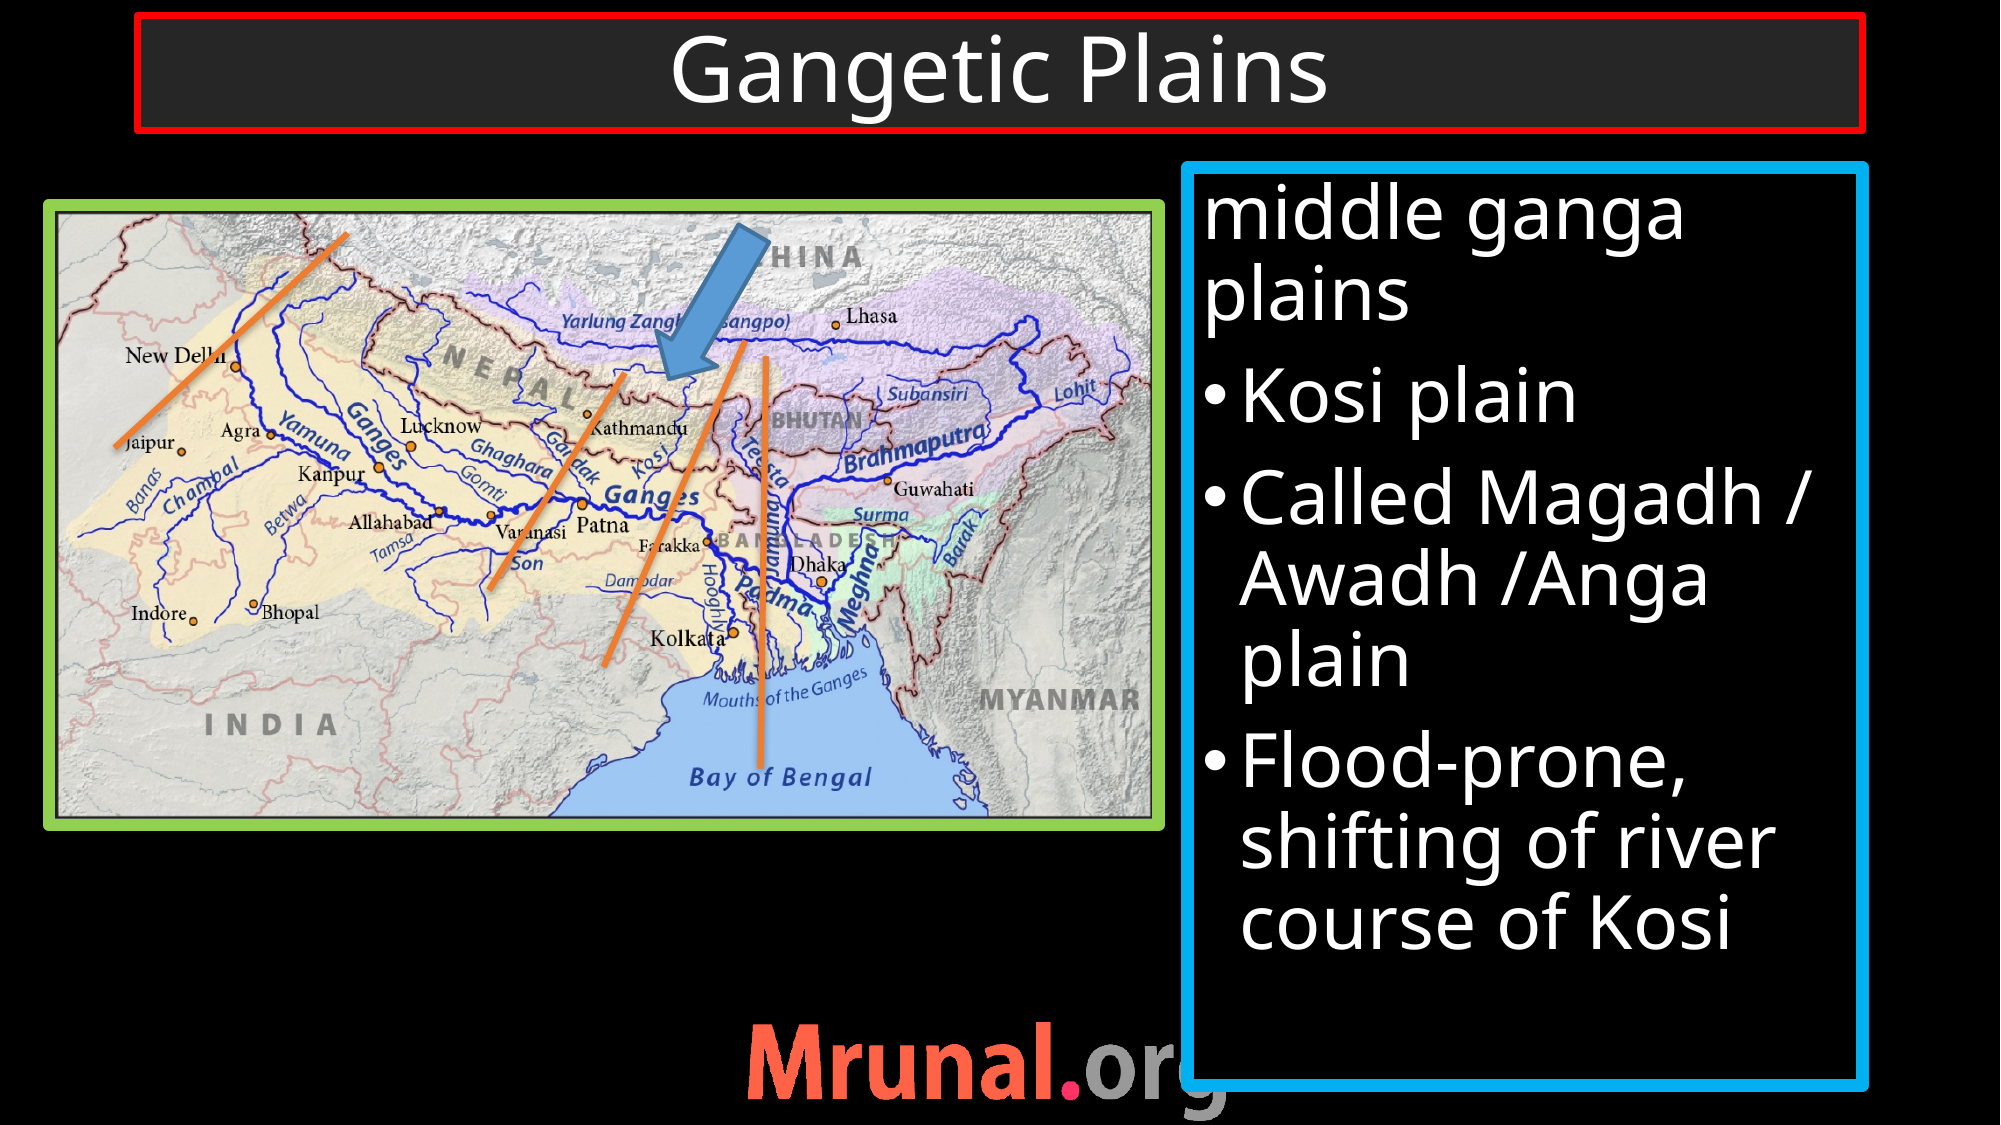

Gangetic Plains
# middle ganga plains
Kosi plain
Called Magadh / Awadh /Anga plain
Flood-prone, shifting of river course of Kosi